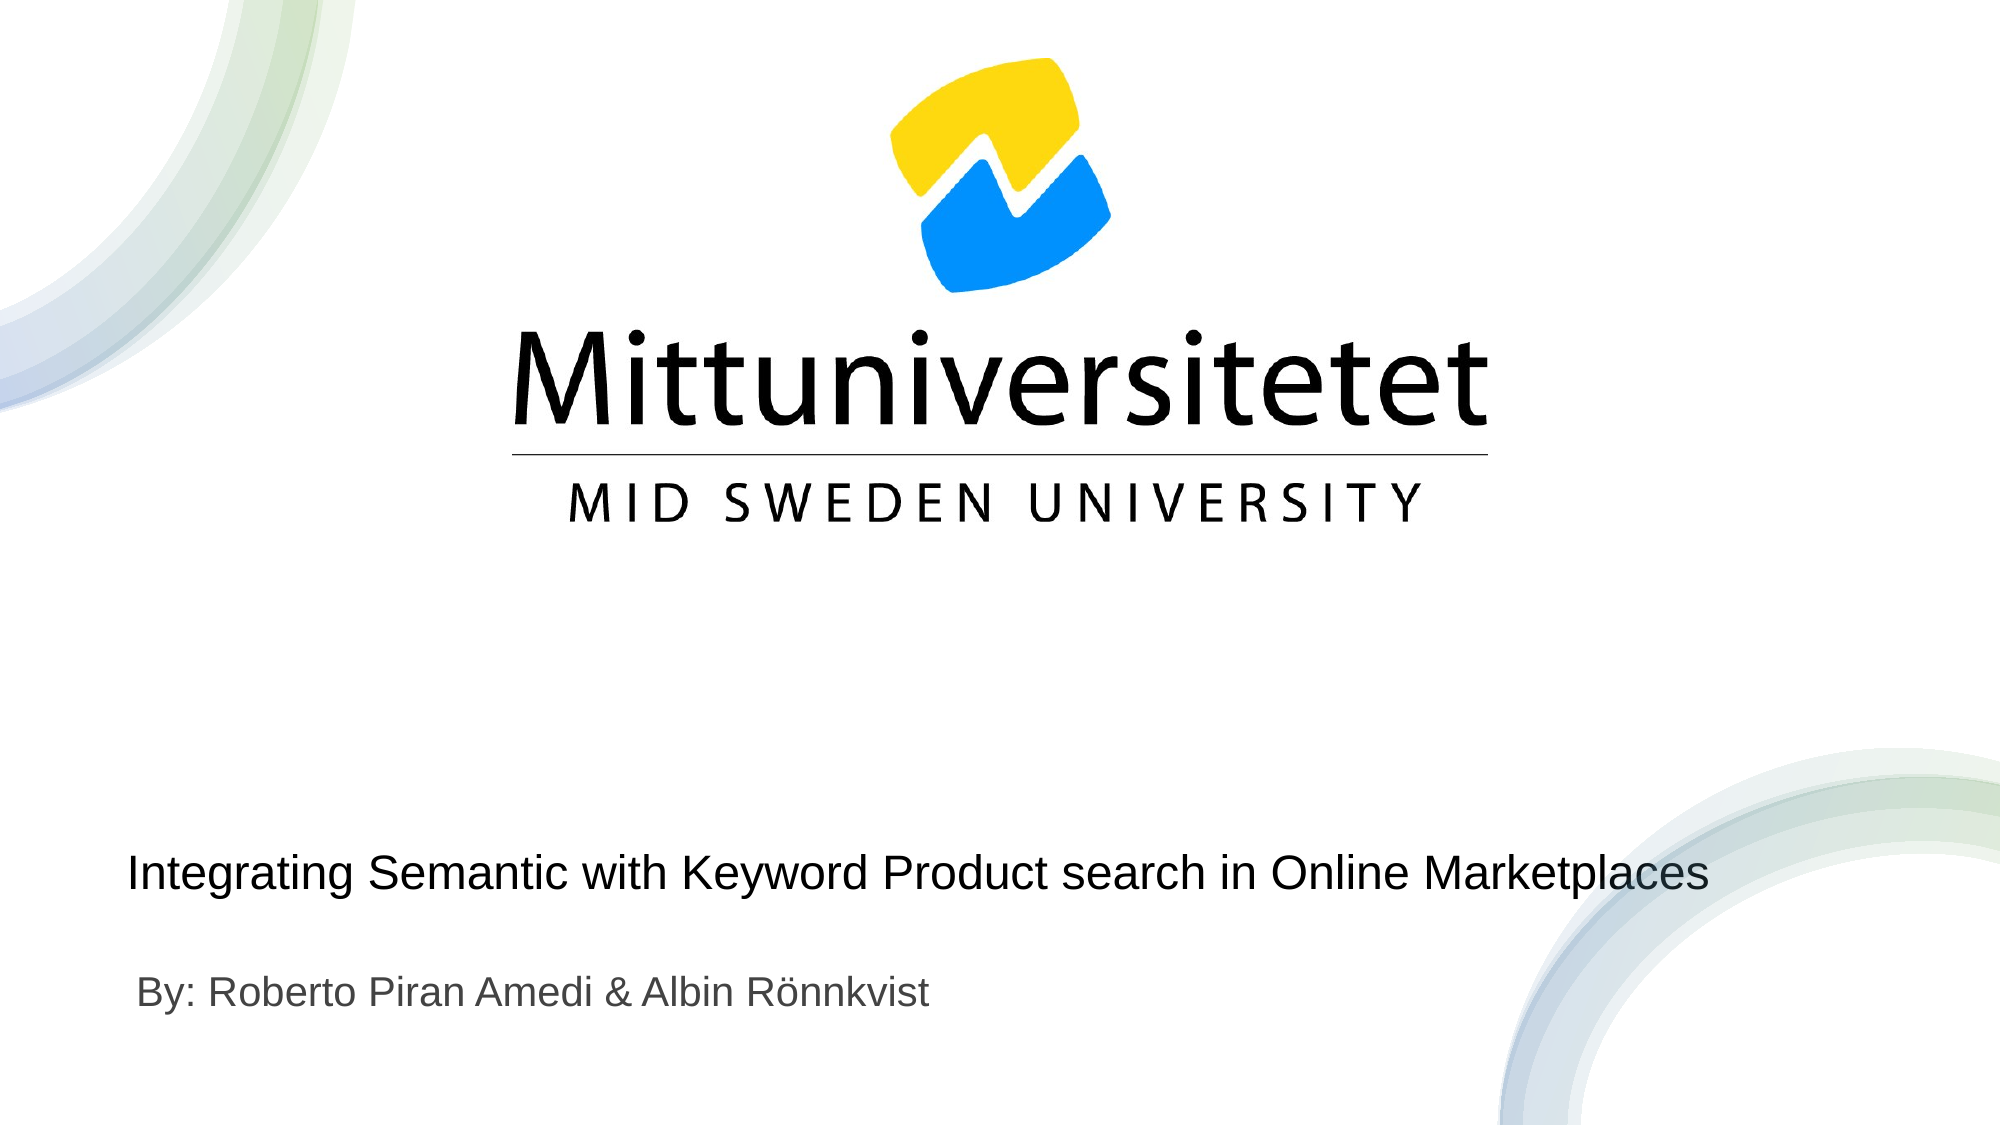

# Integrating Semantic with Keyword Product search in Online Marketplaces
By: Roberto Piran Amedi & Albin Rönnkvist